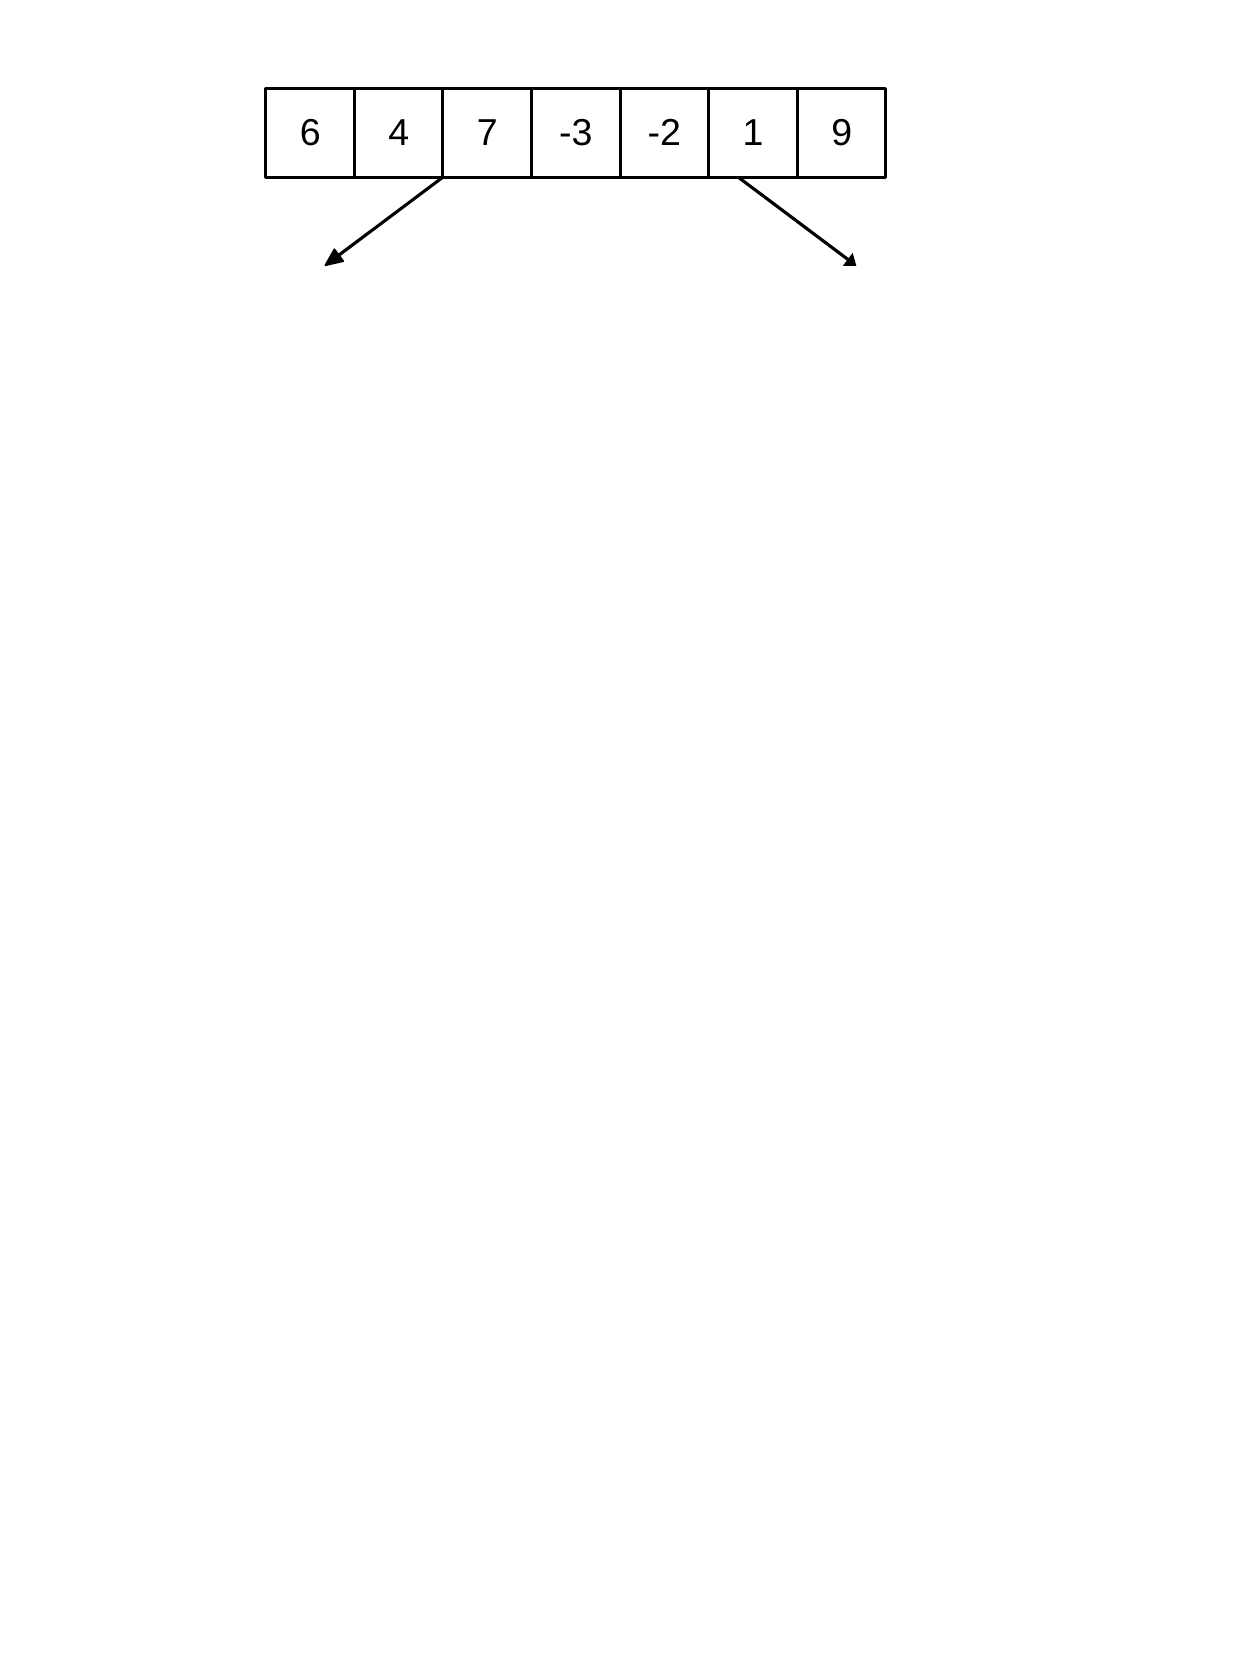

6
4
7
-3
-2
1
9